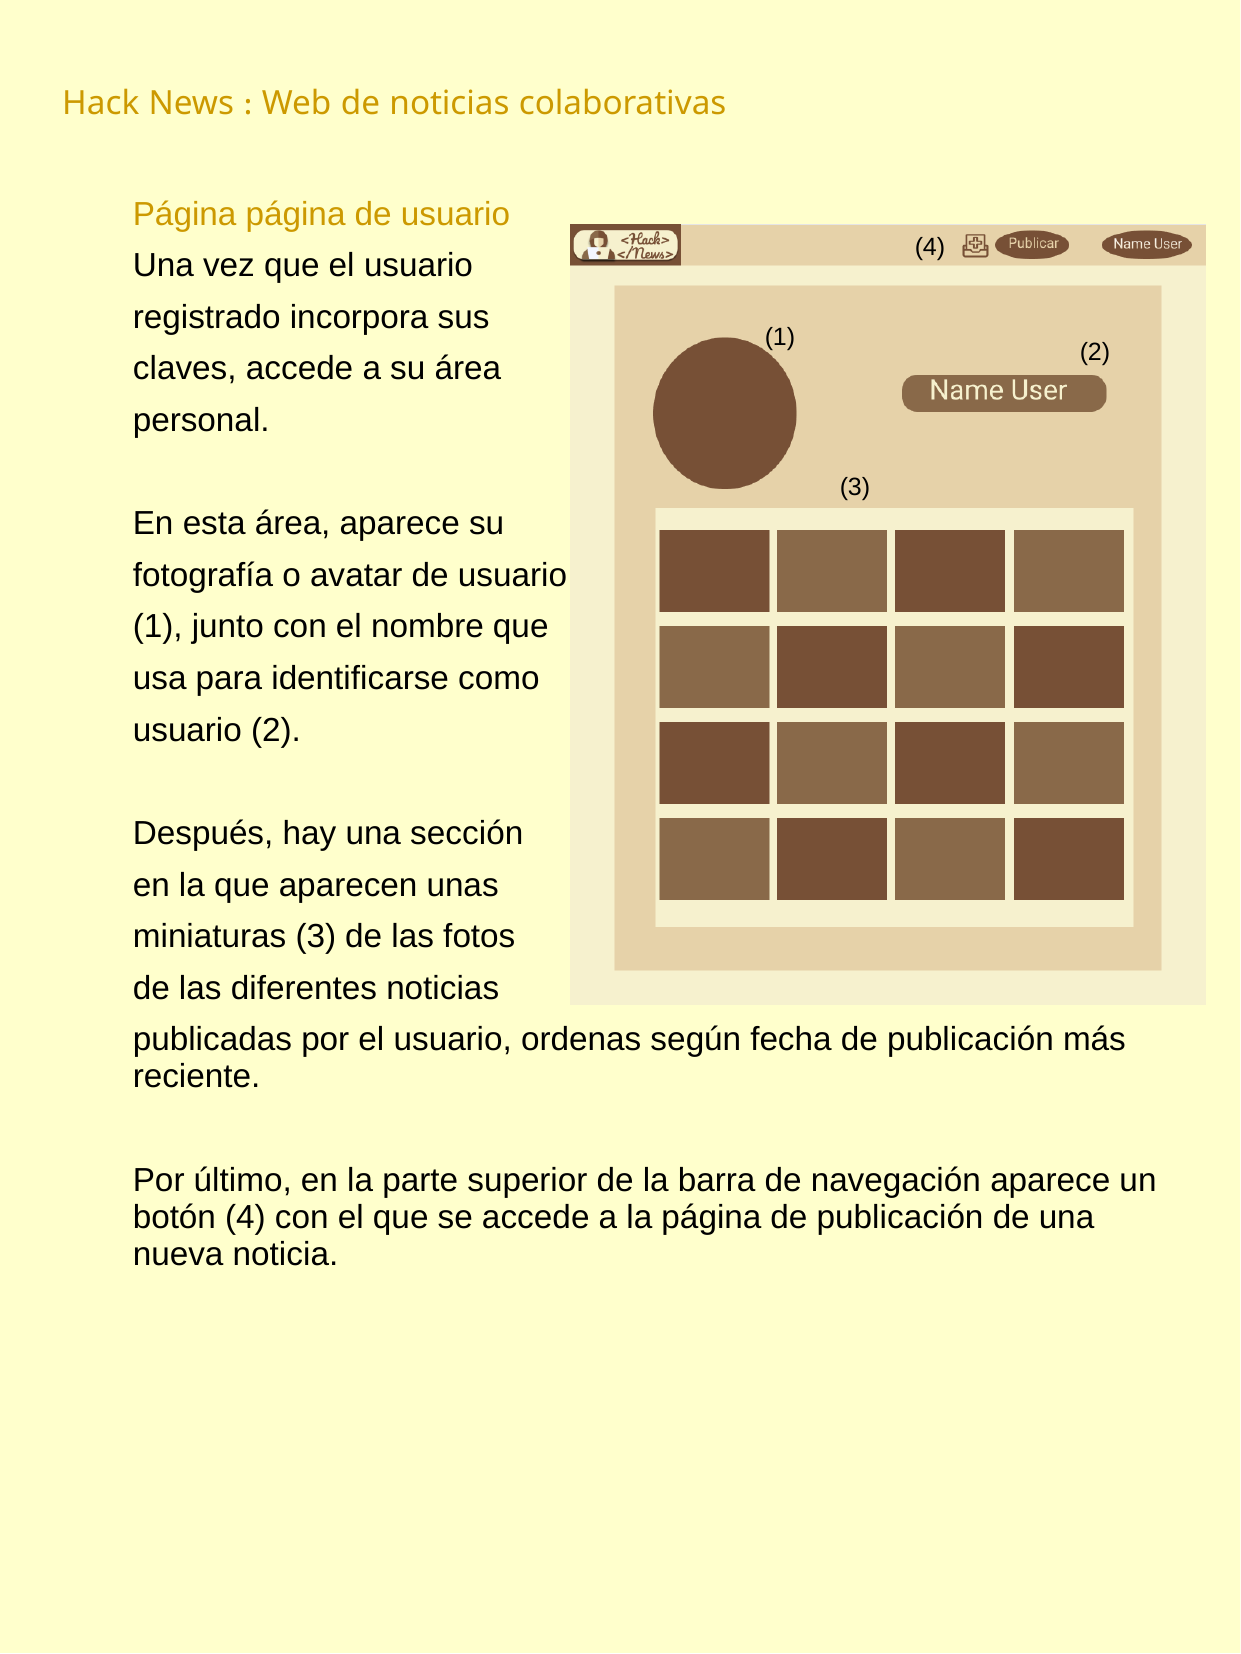

# Hack News : Web de noticias colaborativas
Página página de usuario
Una vez que el usuario
registrado incorpora sus
claves, accede a su área
personal.
En esta área, aparece su
fotografía o avatar de usuario
(1), junto con el nombre que
usa para identificarse como
usuario (2).
Después, hay una sección
en la que aparecen unas
miniaturas (3) de las fotos
de las diferentes noticias
publicadas por el usuario, ordenas según fecha de publicación más reciente.
Por último, en la parte superior de la barra de navegación aparece un botón (4) con el que se accede a la página de publicación de una nueva noticia.
(4)
(1)
(2)
(3)